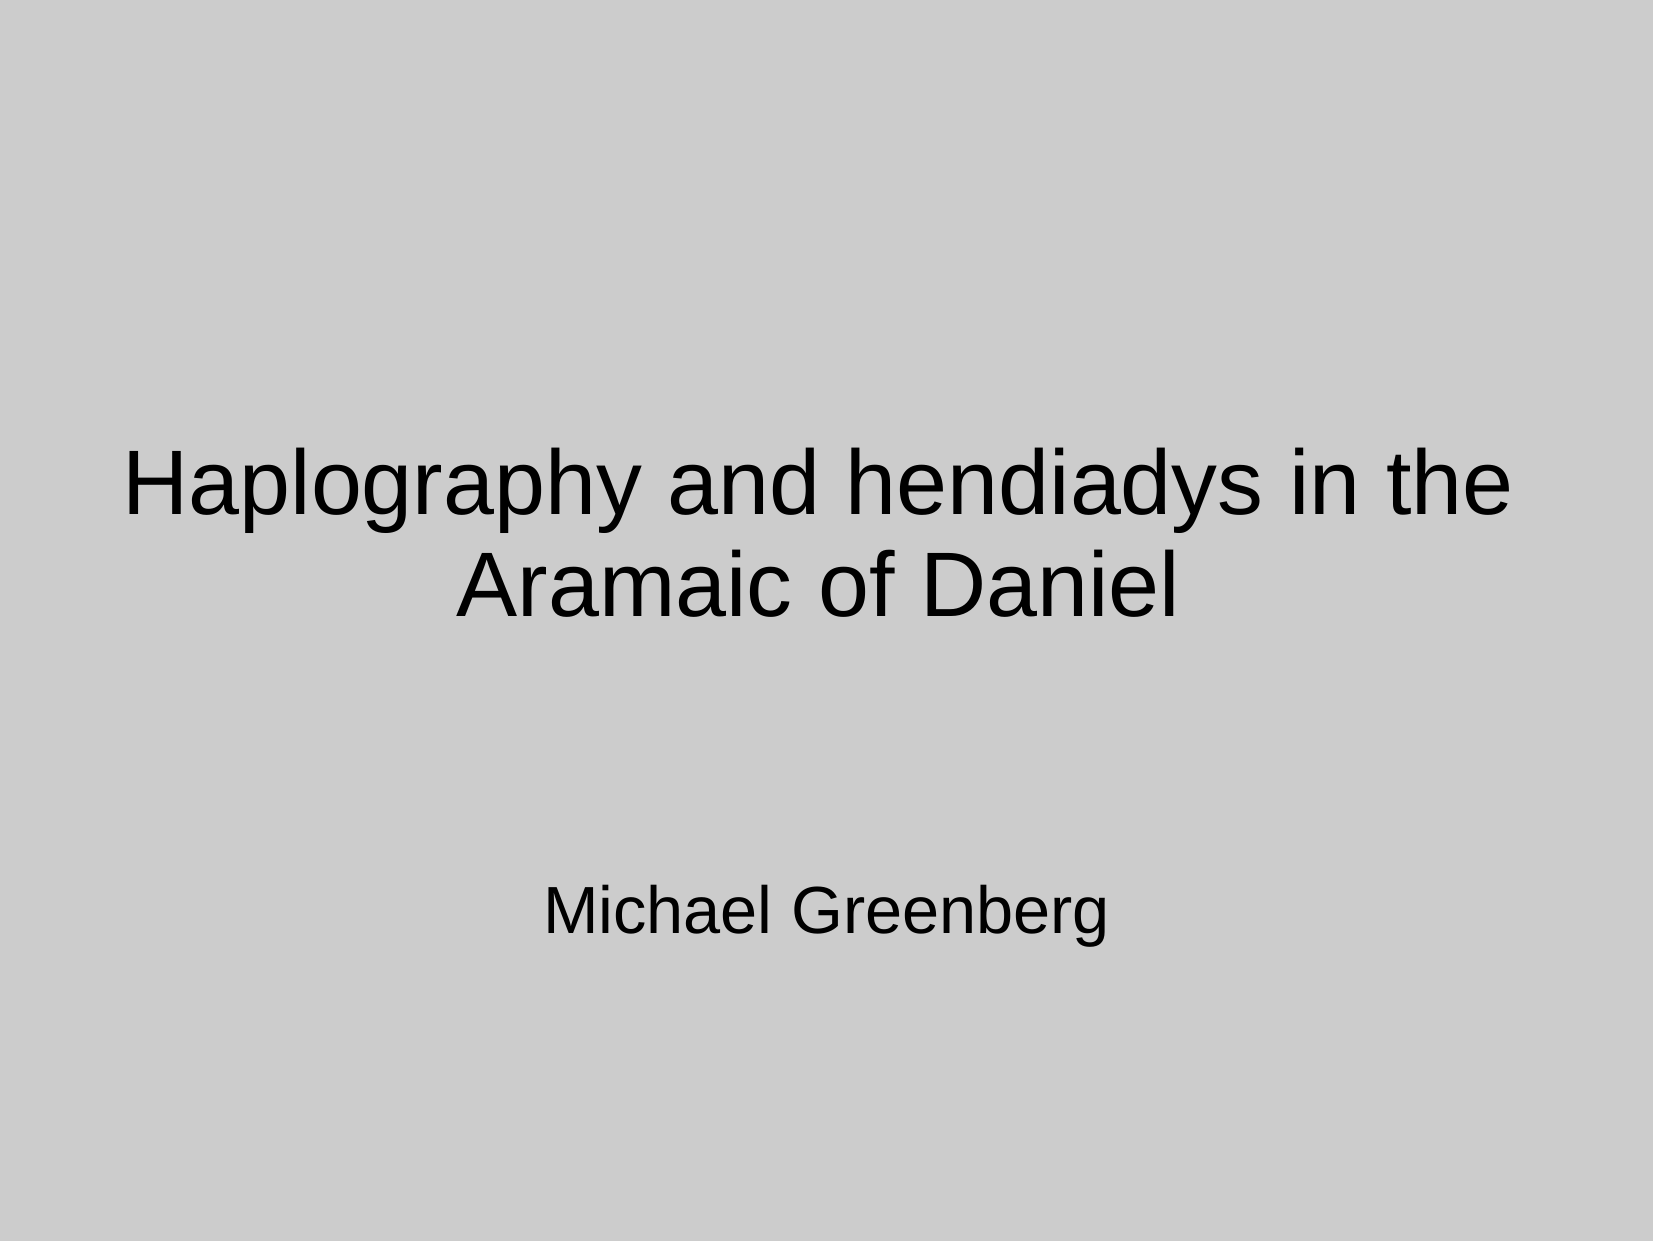

# Haplography and hendiadys in the Aramaic of Daniel
Michael Greenberg